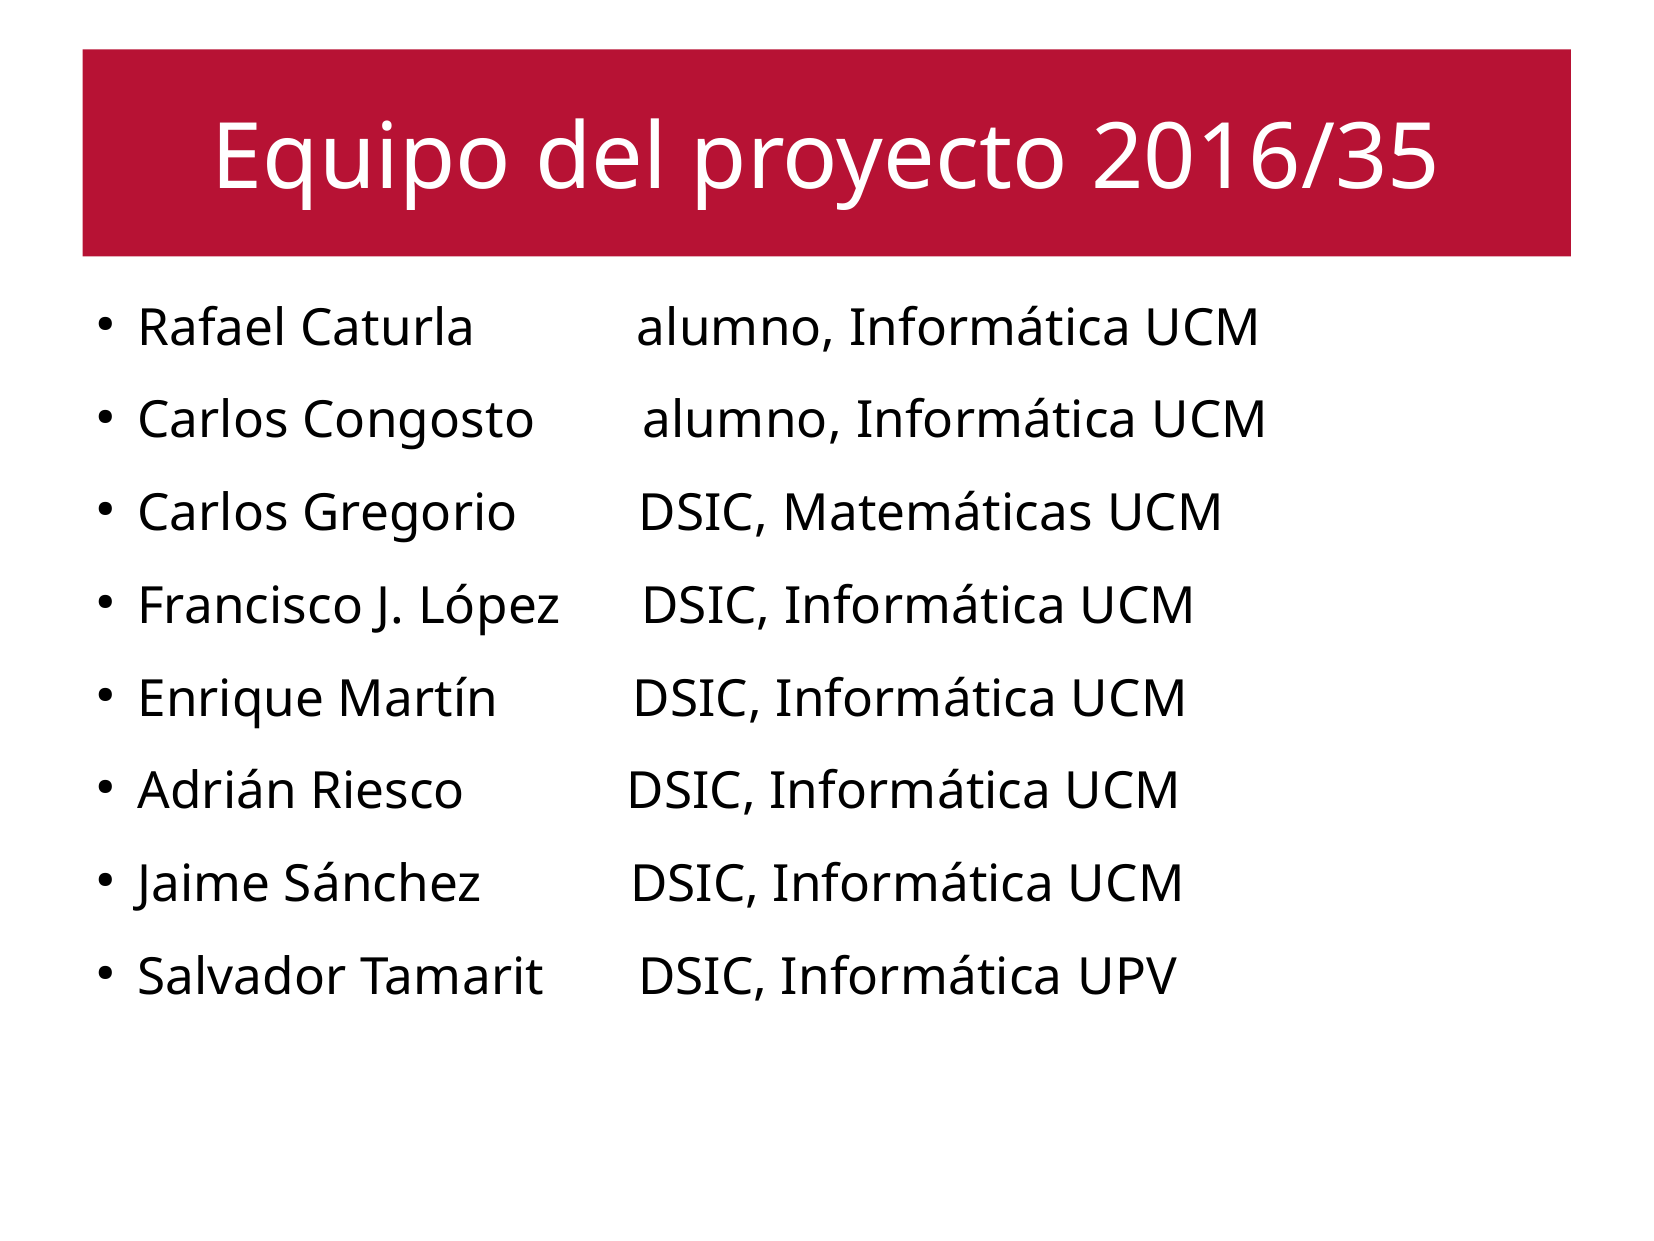

# Equipo del proyecto 2016/35
Rafael Caturla alumno, Informática UCM
Carlos Congosto alumno, Informática UCM
Carlos Gregorio DSIC, Matemáticas UCM
Francisco J. López DSIC, Informática UCM
Enrique Martín DSIC, Informática UCM
Adrián Riesco DSIC, Informática UCM
Jaime Sánchez DSIC, Informática UCM
Salvador Tamarit DSIC, Informática UPV